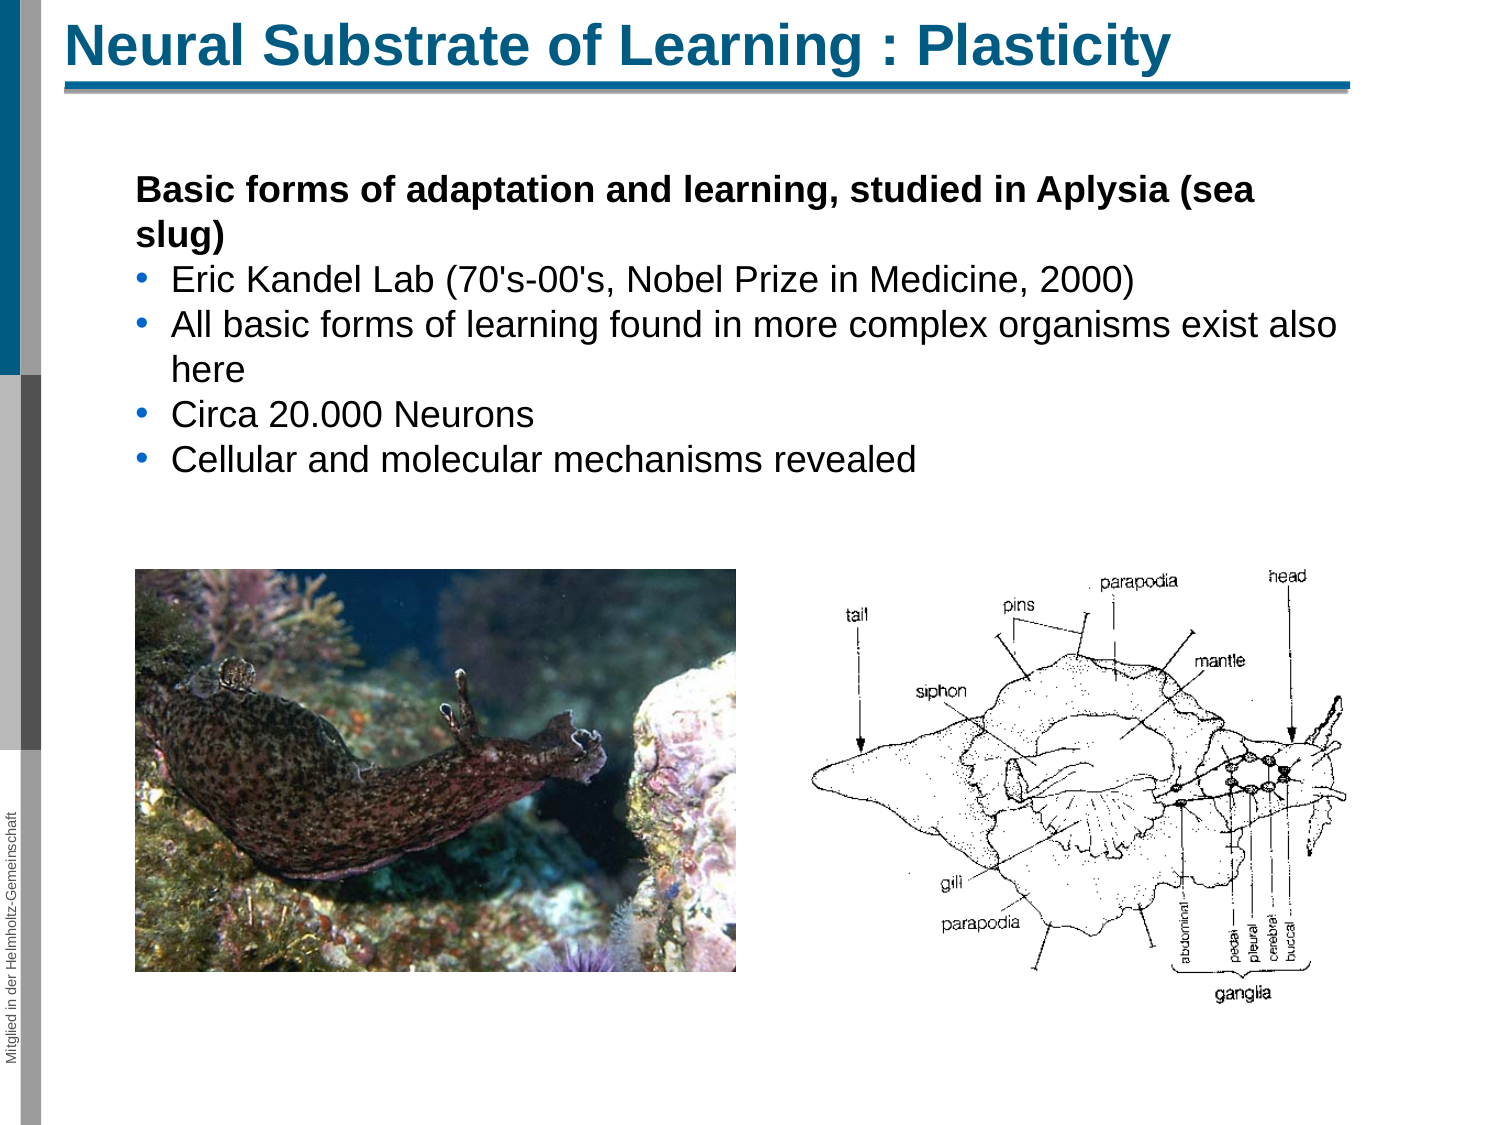

Neural Substrate of Learning : Plasticity
Basic forms of adaptation and learning, studied in Aplysia (sea slug)
Eric Kandel Lab (70's-00's, Nobel Prize in Medicine, 2000)
All basic forms of learning found in more complex organisms exist also here
Circa 20.000 Neurons
Cellular and molecular mechanisms revealed